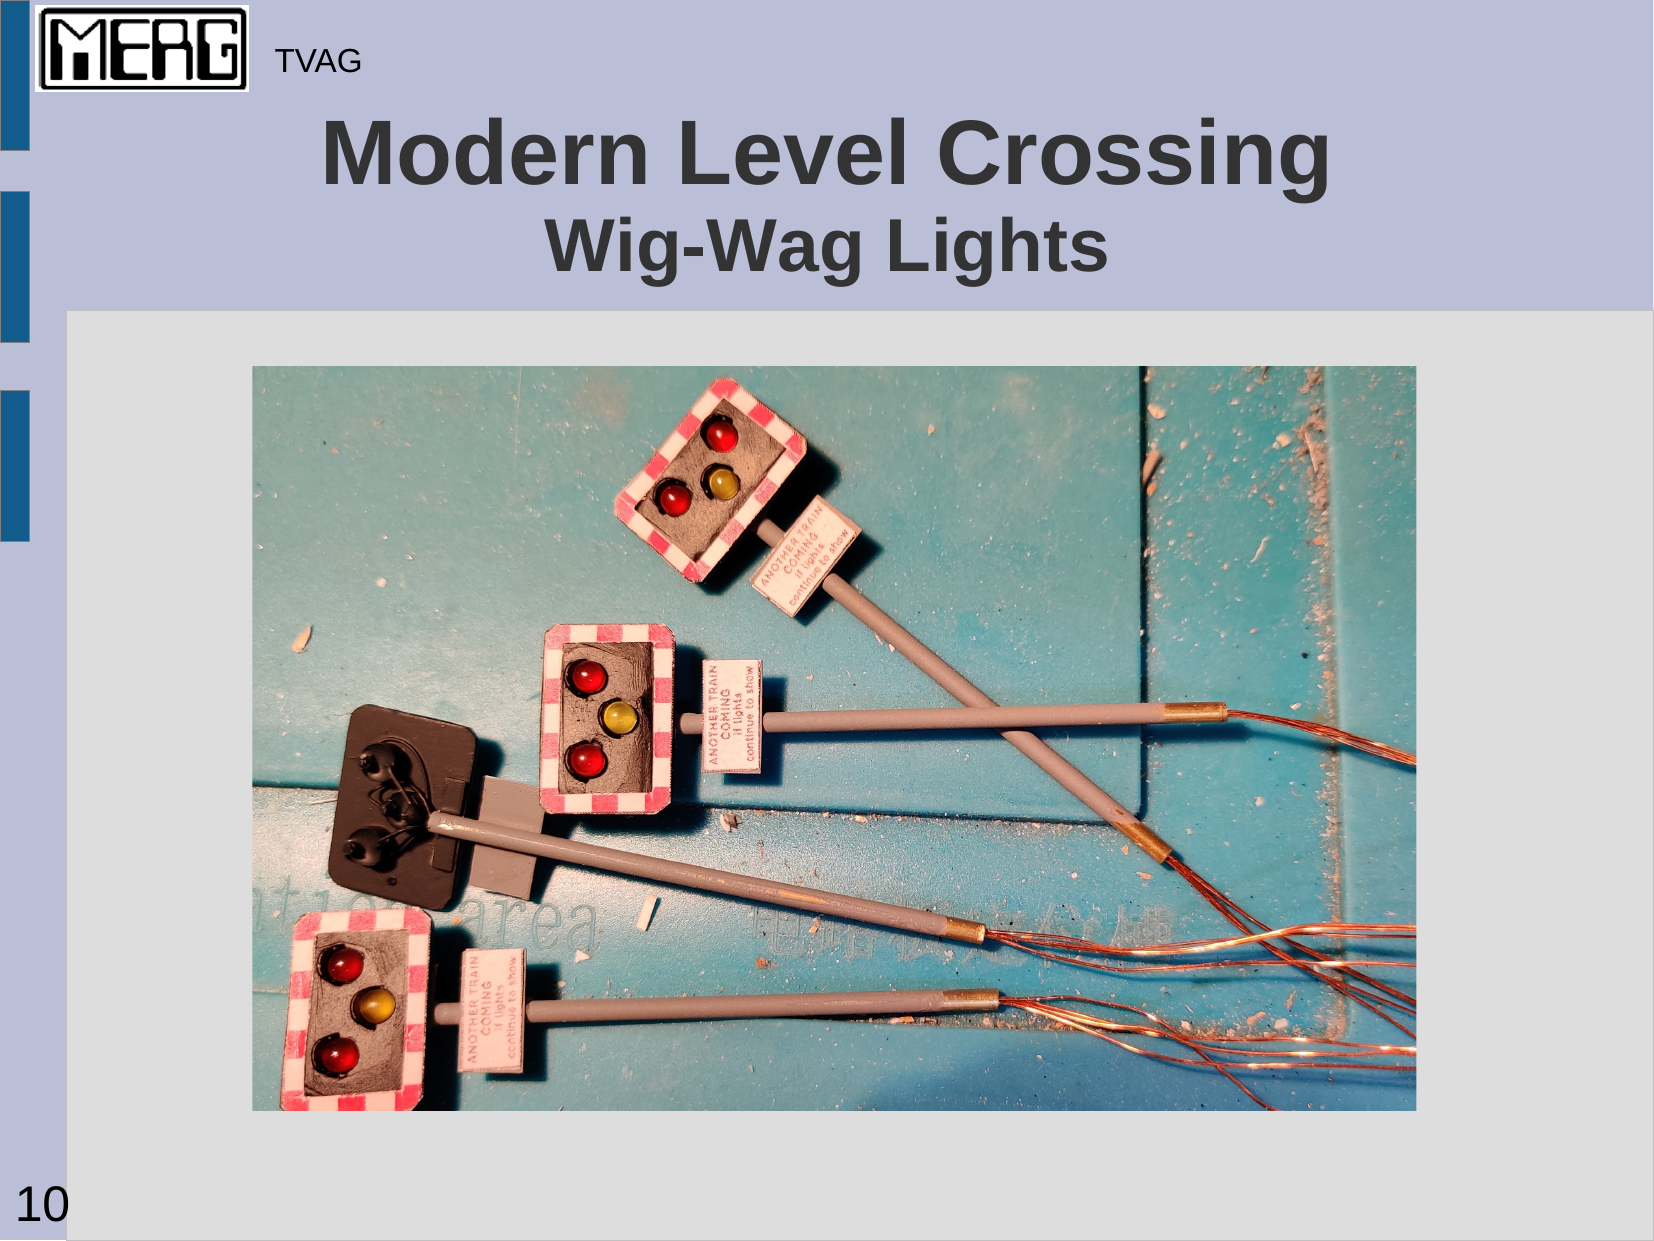

TVAG
# Modern Level Crossing Wig-Wag Lights